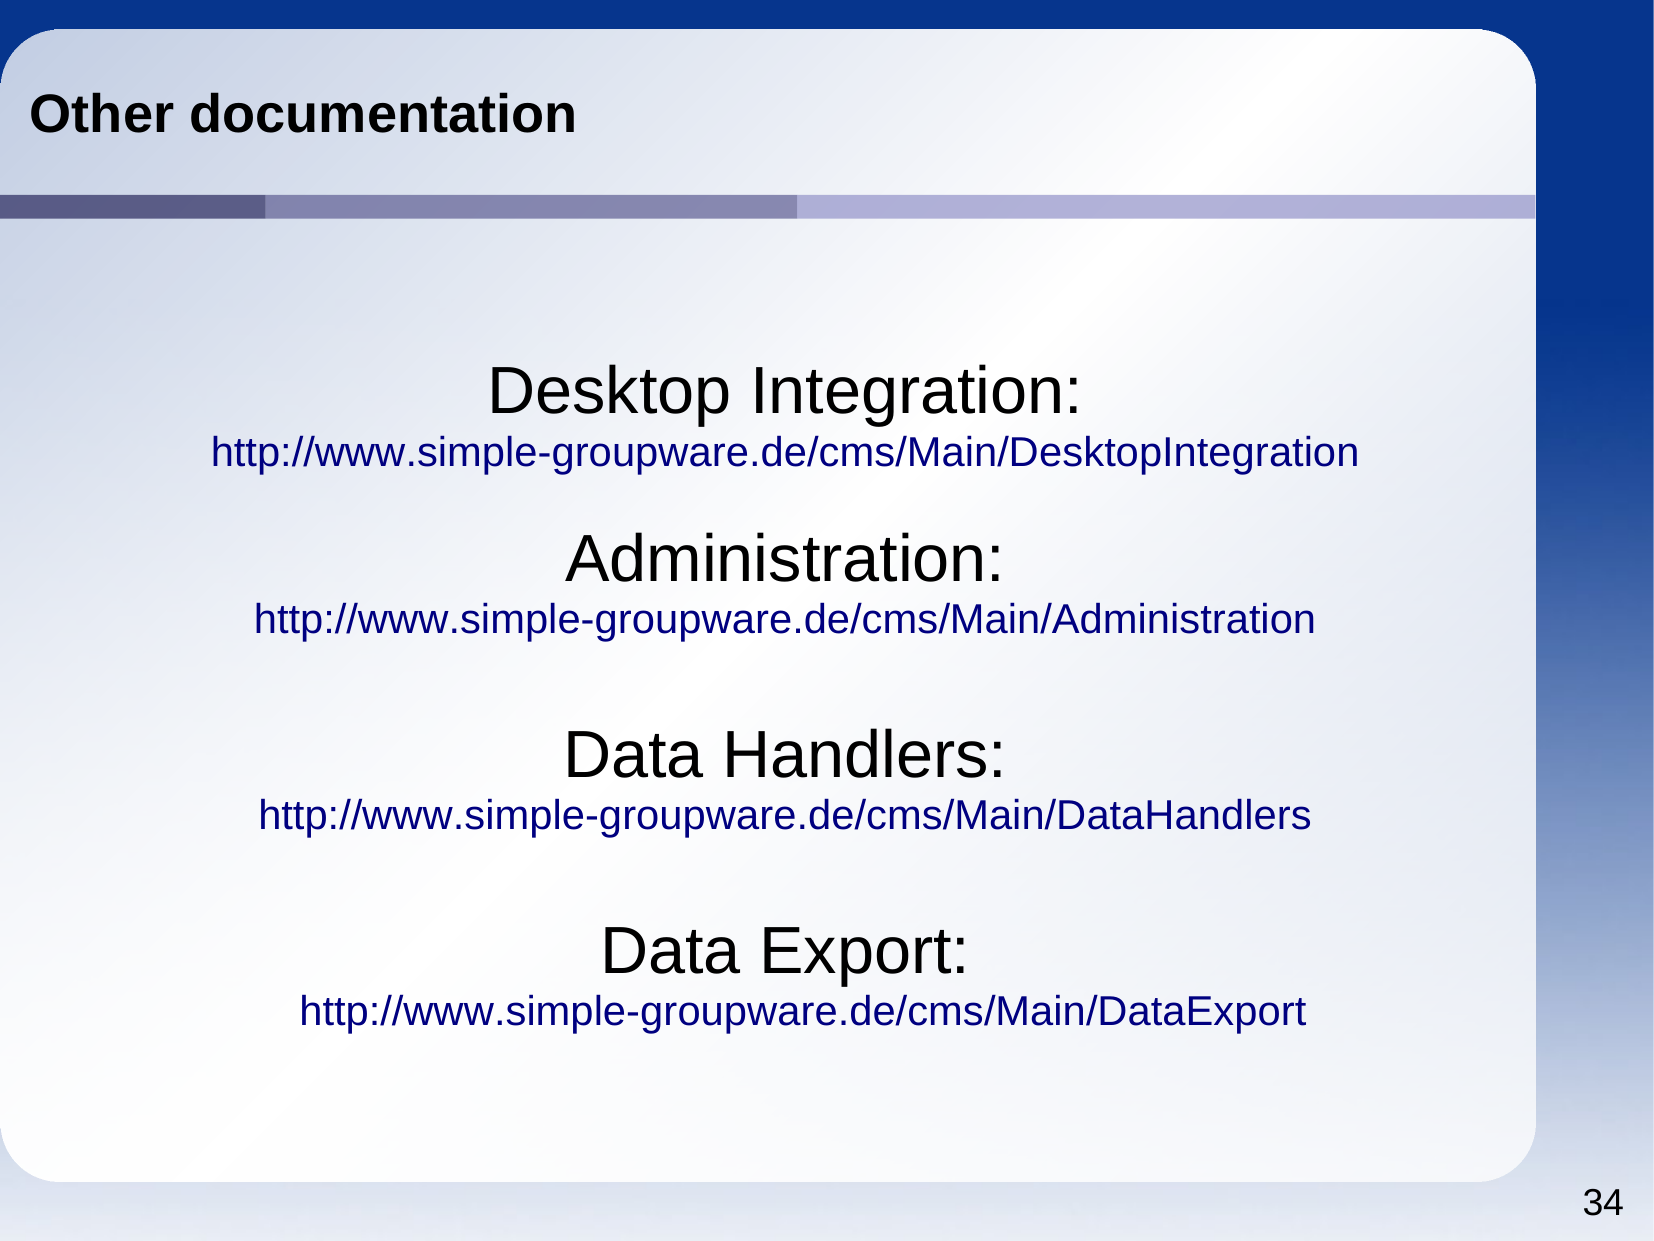

# Other documentation
Desktop Integration:
http://www.simple-groupware.de/cms/Main/DesktopIntegration
Administration:
http://www.simple-groupware.de/cms/Main/Administration
Data Handlers:
http://www.simple-groupware.de/cms/Main/DataHandlers
Data Export:
http://www.simple-groupware.de/cms/Main/DataExport
34